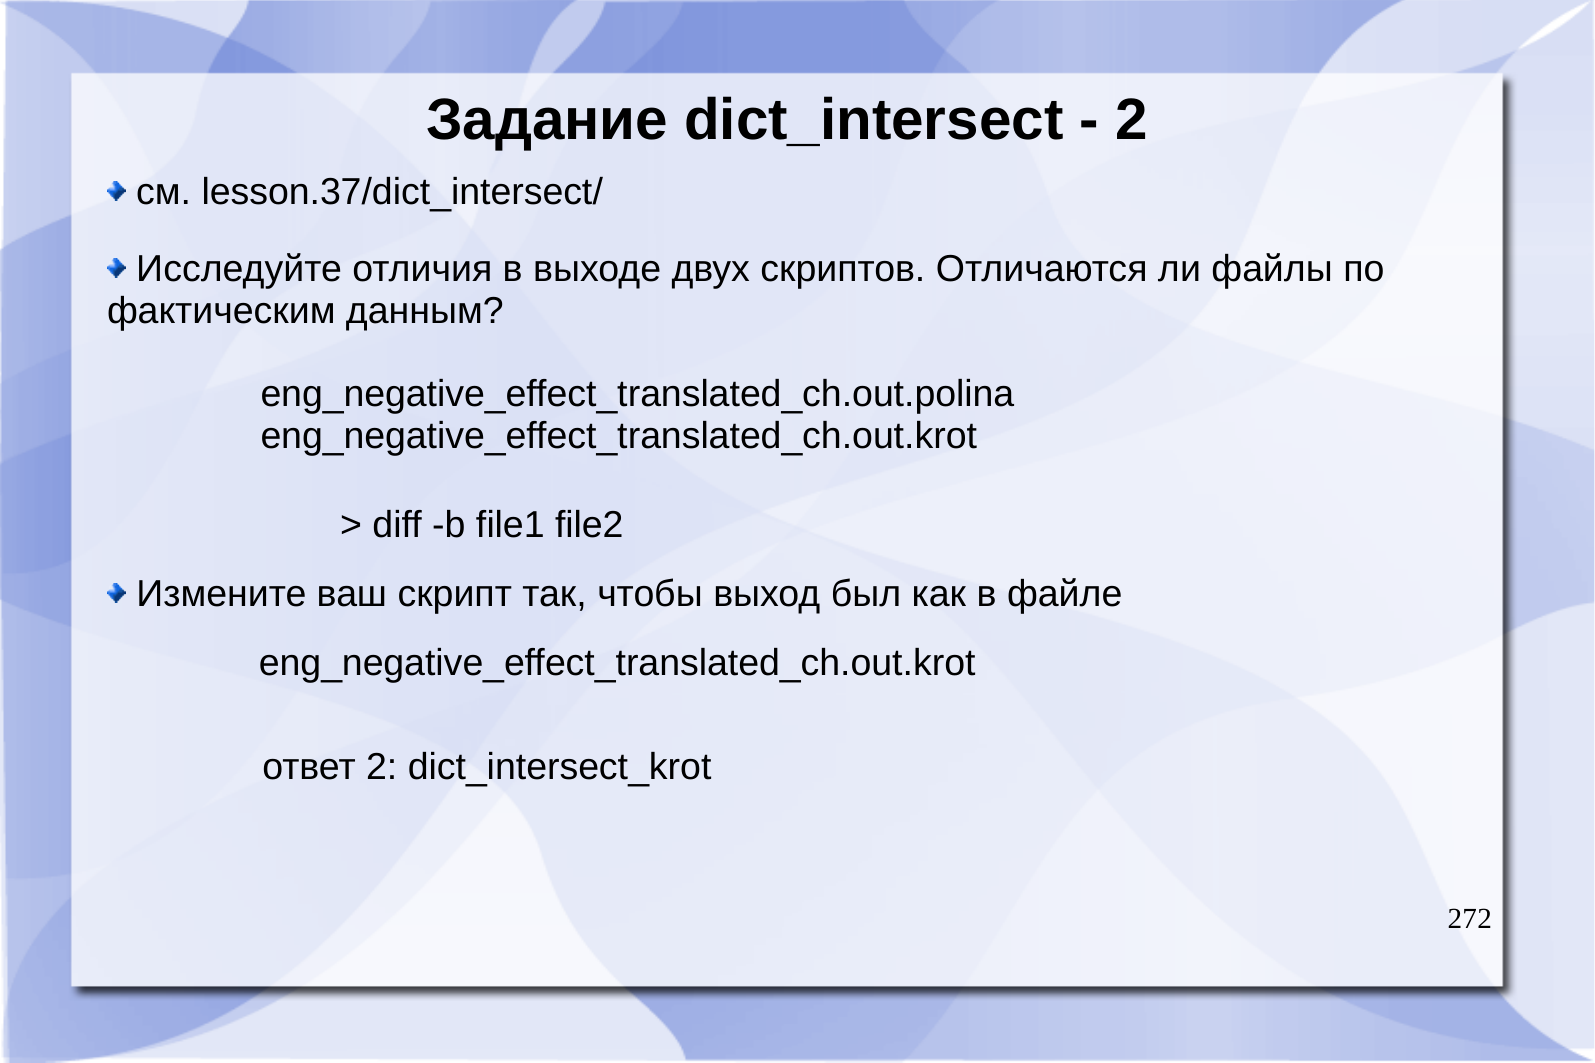

# Задание dict_intersect - 2
 см. lesson.37/dict_intersect/
 Исследуйте отличия в выходе двух скриптов. Отличаются ли файлы по фактическим данным?
eng_negative_effect_translated_ch.out.polina
eng_negative_effect_translated_ch.out.krot
> diff -b file1 file2
 Измените ваш скрипт так, чтобы выход был как в файле
eng_negative_effect_translated_ch.out.krot
ответ 2: dict_intersect_krot
272